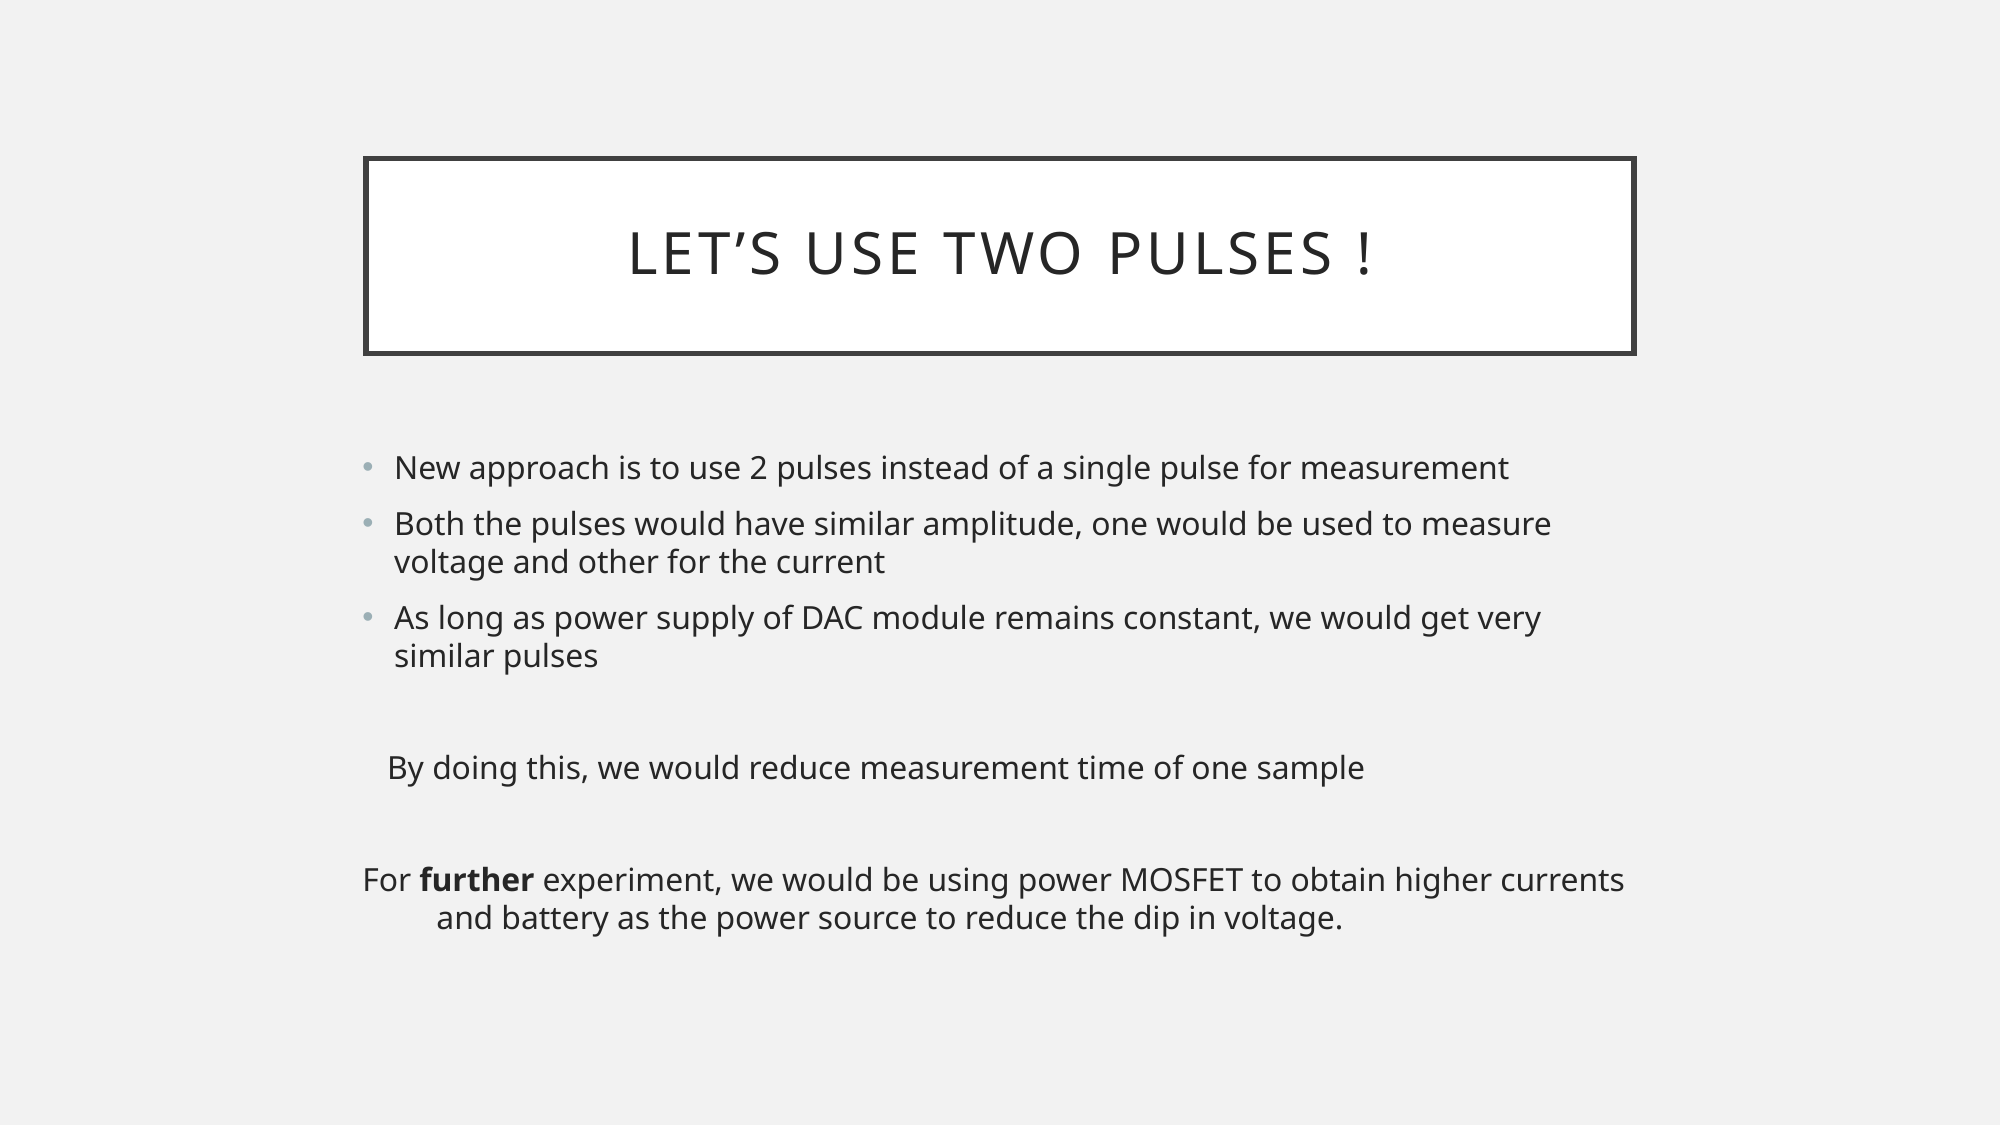

# Let’s use two pulses !
New approach is to use 2 pulses instead of a single pulse for measurement
Both the pulses would have similar amplitude, one would be used to measure voltage and other for the current
As long as power supply of DAC module remains constant, we would get very similar pulses
 By doing this, we would reduce measurement time of one sample
For further experiment, we would be using power MOSFET to obtain higher currents and battery as the power source to reduce the dip in voltage.